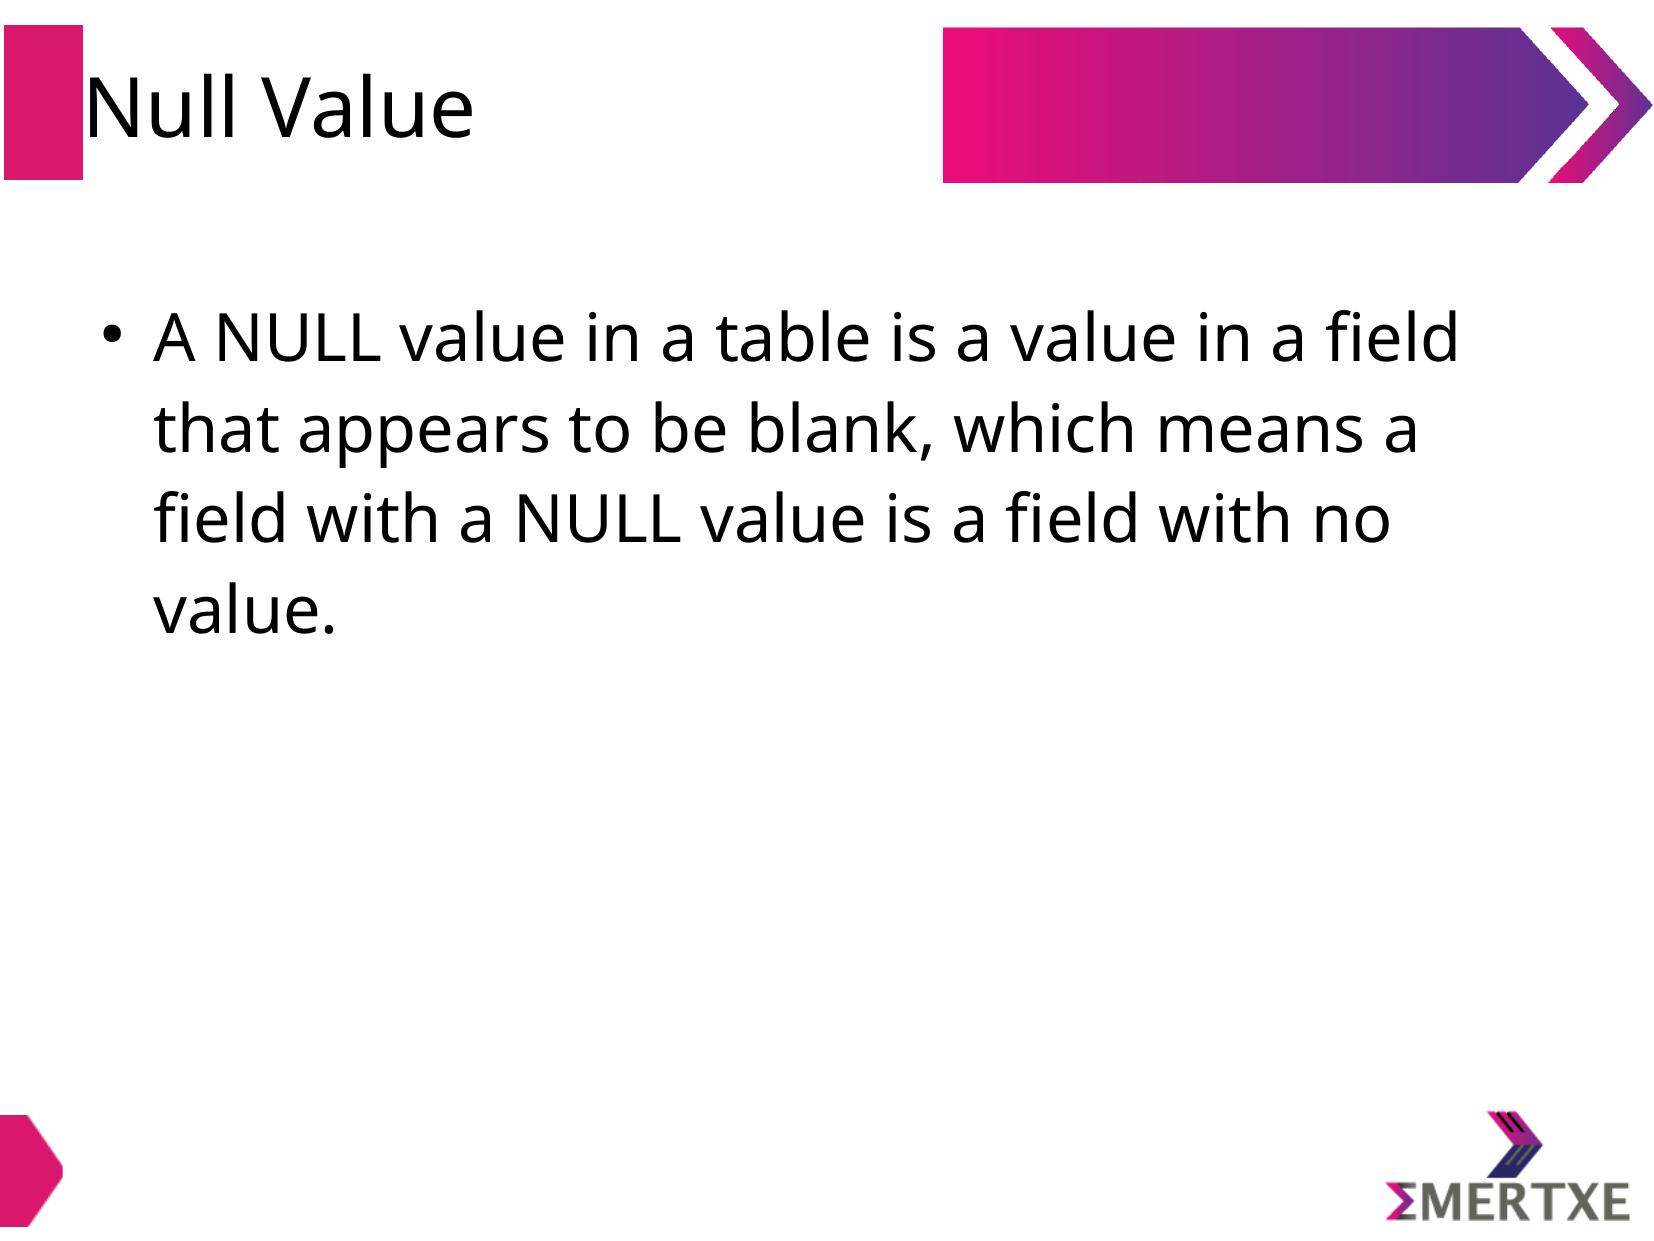

# Null Value
A NULL value in a table is a value in a field that appears to be blank, which means a field with a NULL value is a field with no value.